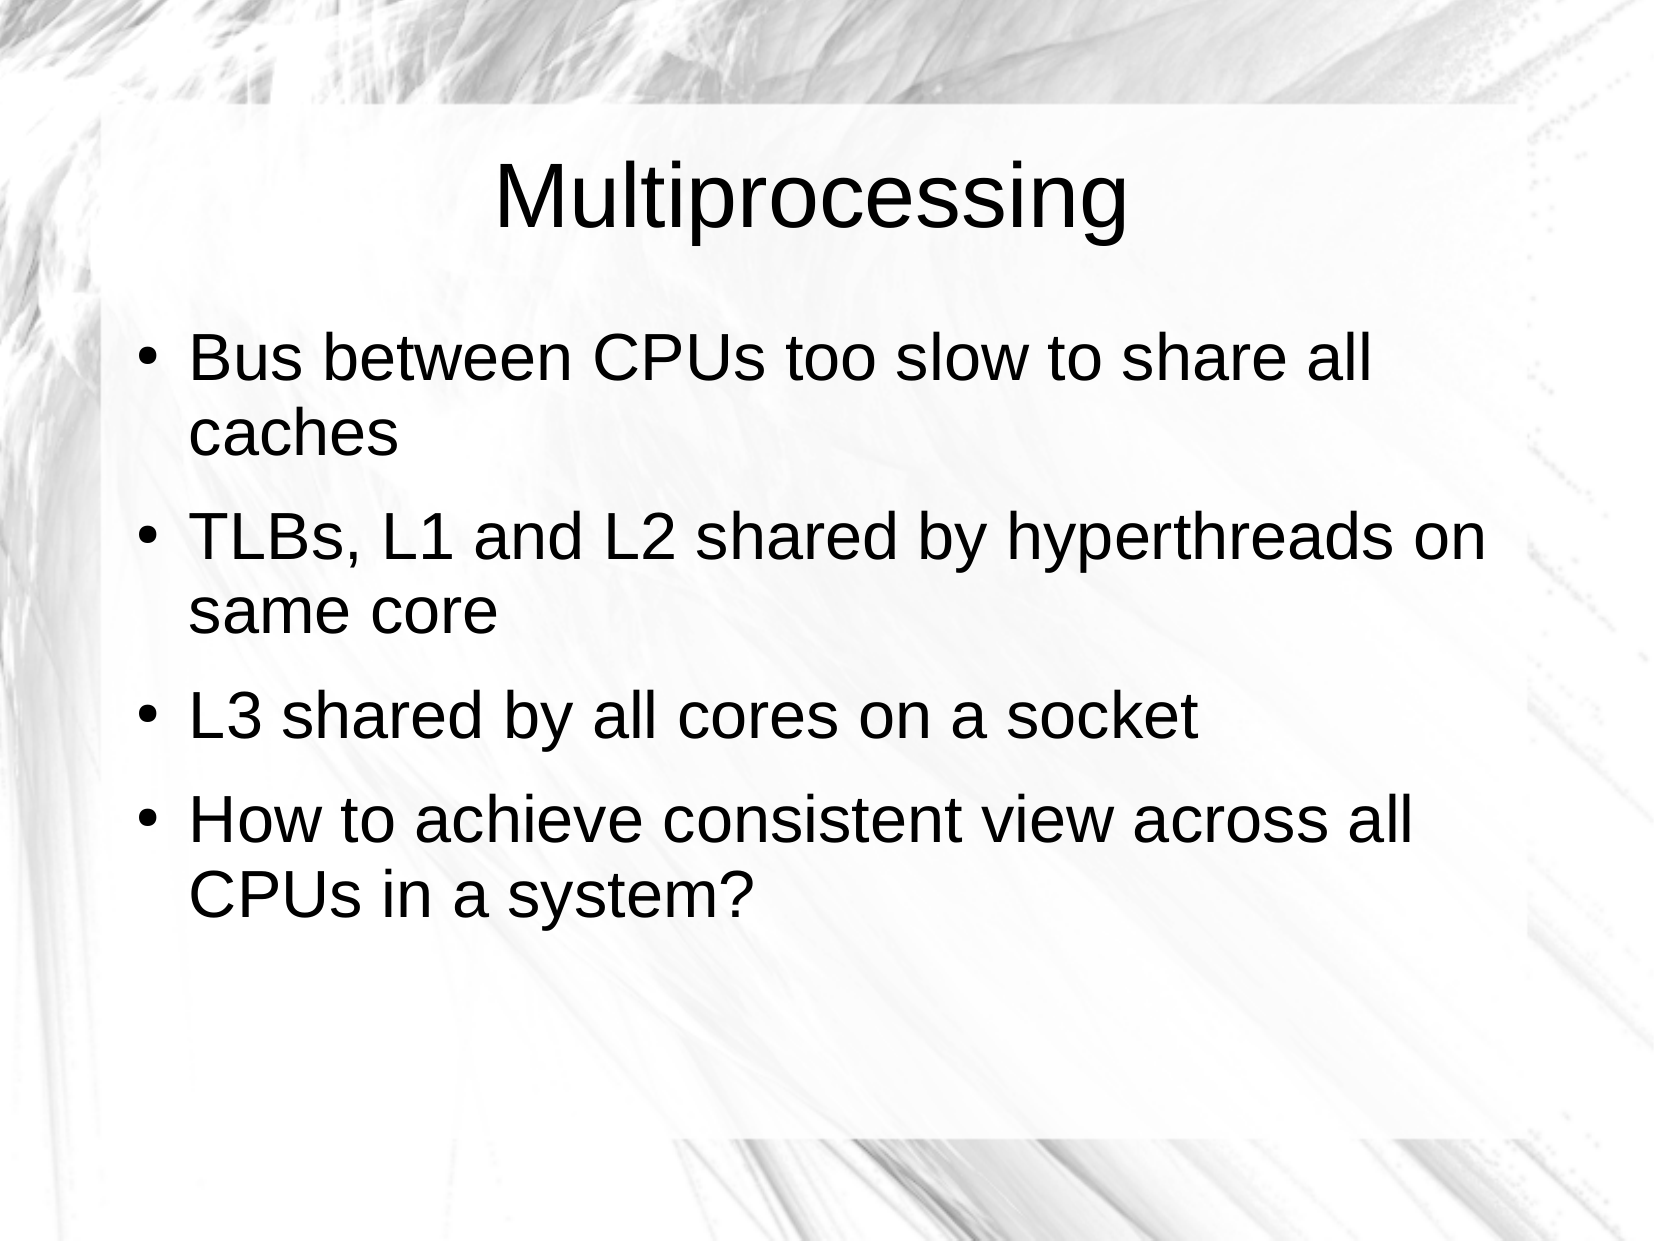

# Multiprocessing
Bus between CPUs too slow to share all caches
TLBs, L1 and L2 shared by hyperthreads on same core
L3 shared by all cores on a socket
How to achieve consistent view across all CPUs in a system?